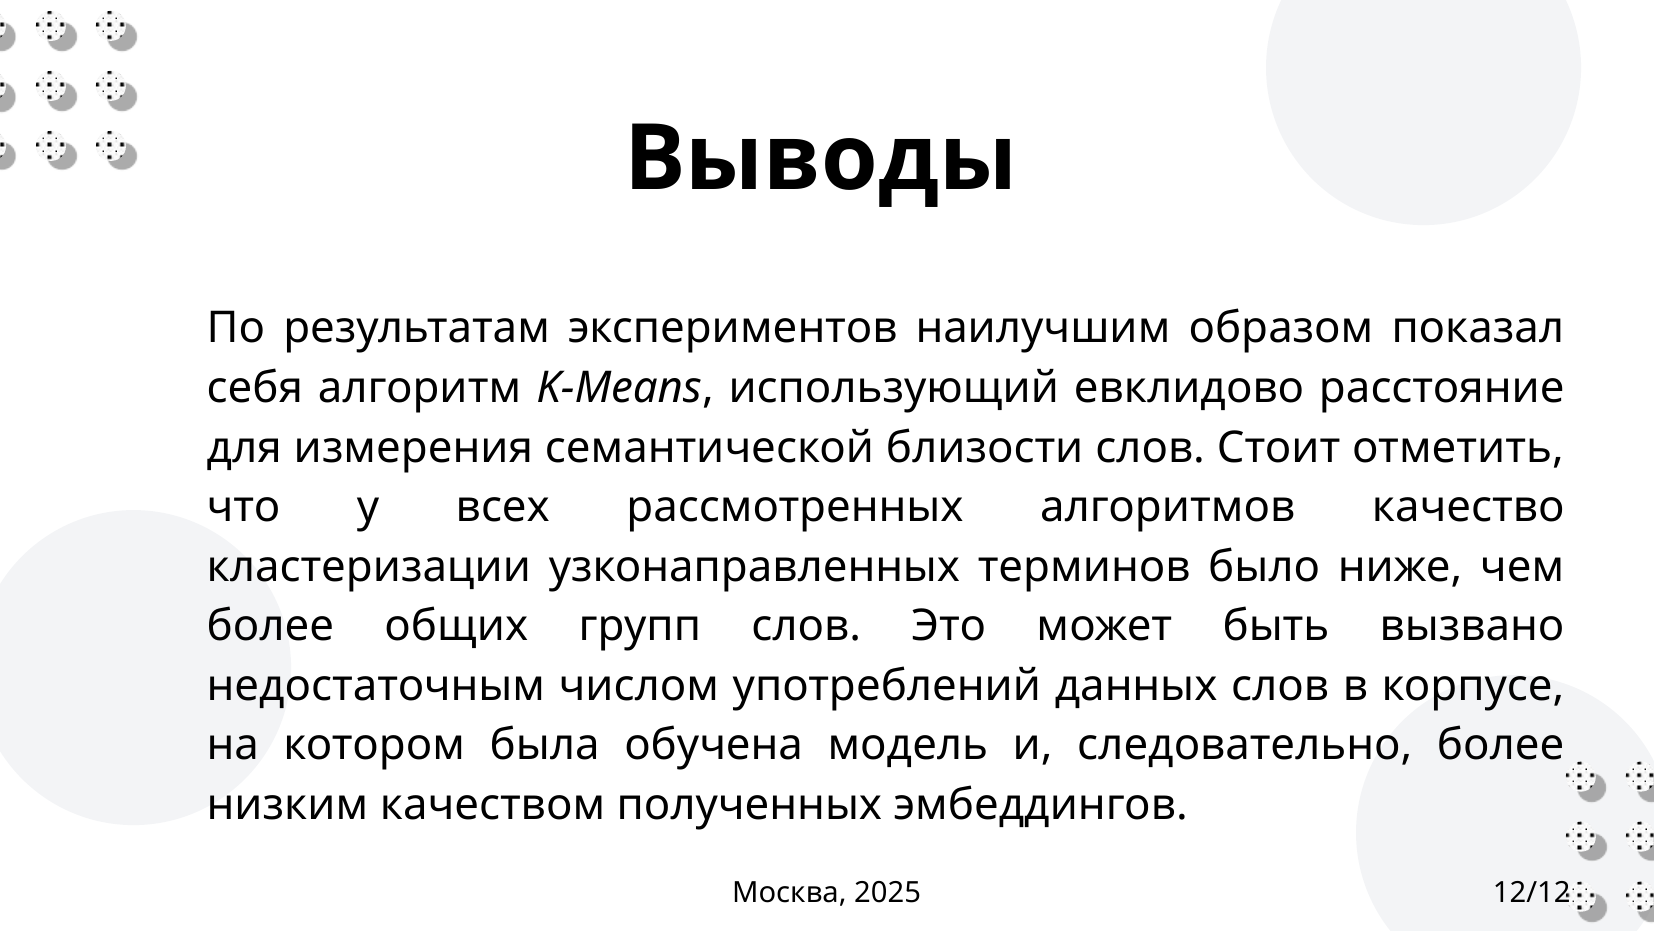

# Выводы
По результатам экспериментов наилучшим образом показал себя алгоритм K-Means, использующий евклидово расстояние для измерения семантической близости слов. Стоит отметить, что у всех рассмотренных алгоритмов качество кластеризации узконаправленных терминов было ниже, чем более общих групп слов. Это может быть вызвано недостаточным числом употреблений данных слов в корпусе, на котором была обучена модель и, следовательно, более низким качеством полученных эмбеддингов.
Москва, 2025
12